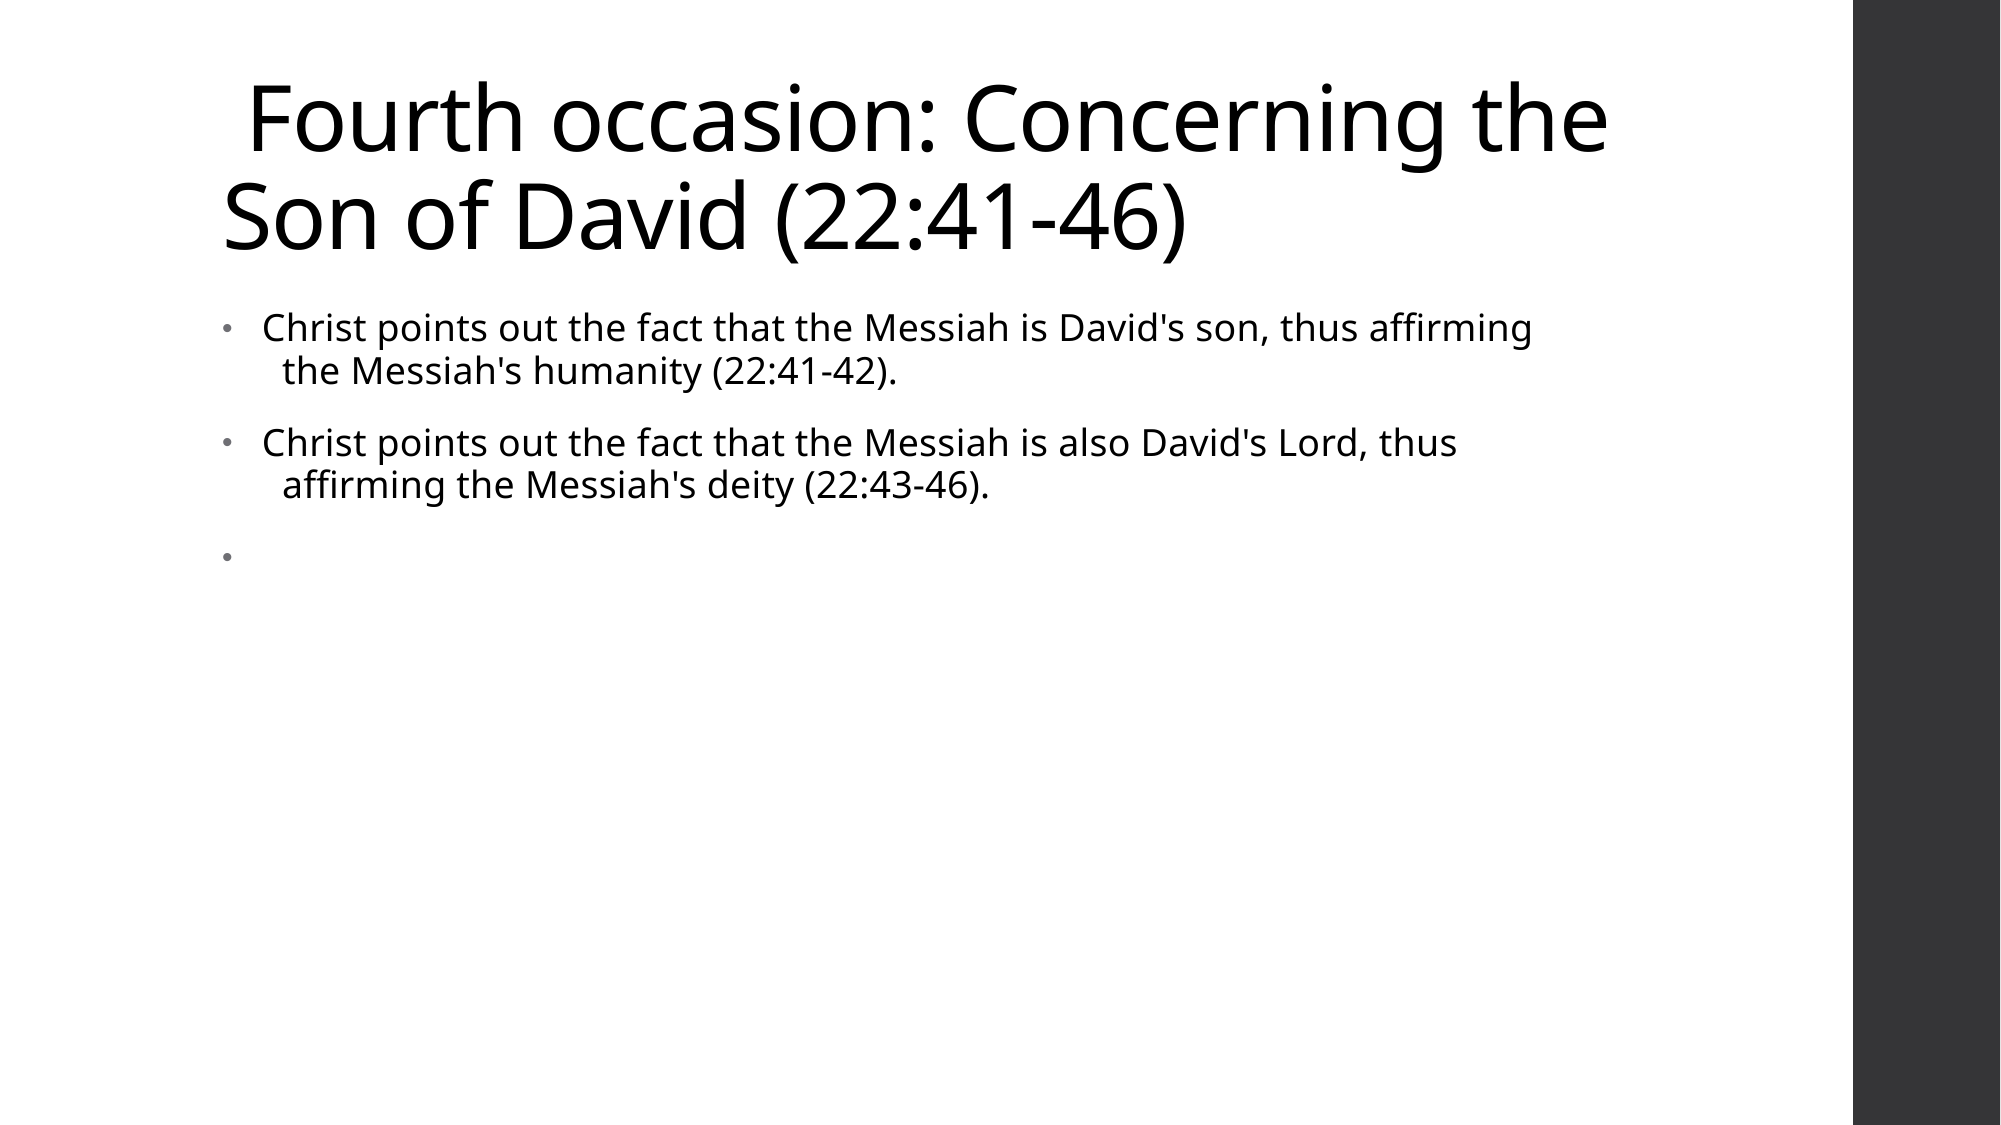

# Fourth occasion: Concerning the Son of David (22:41-46)
 Christ points out the fact that the Messiah is David's son, thus affirming the Messiah's humanity (22:41-42).
 Christ points out the fact that the Messiah is also David's Lord, thus affirming the Messiah's deity (22:43-46).